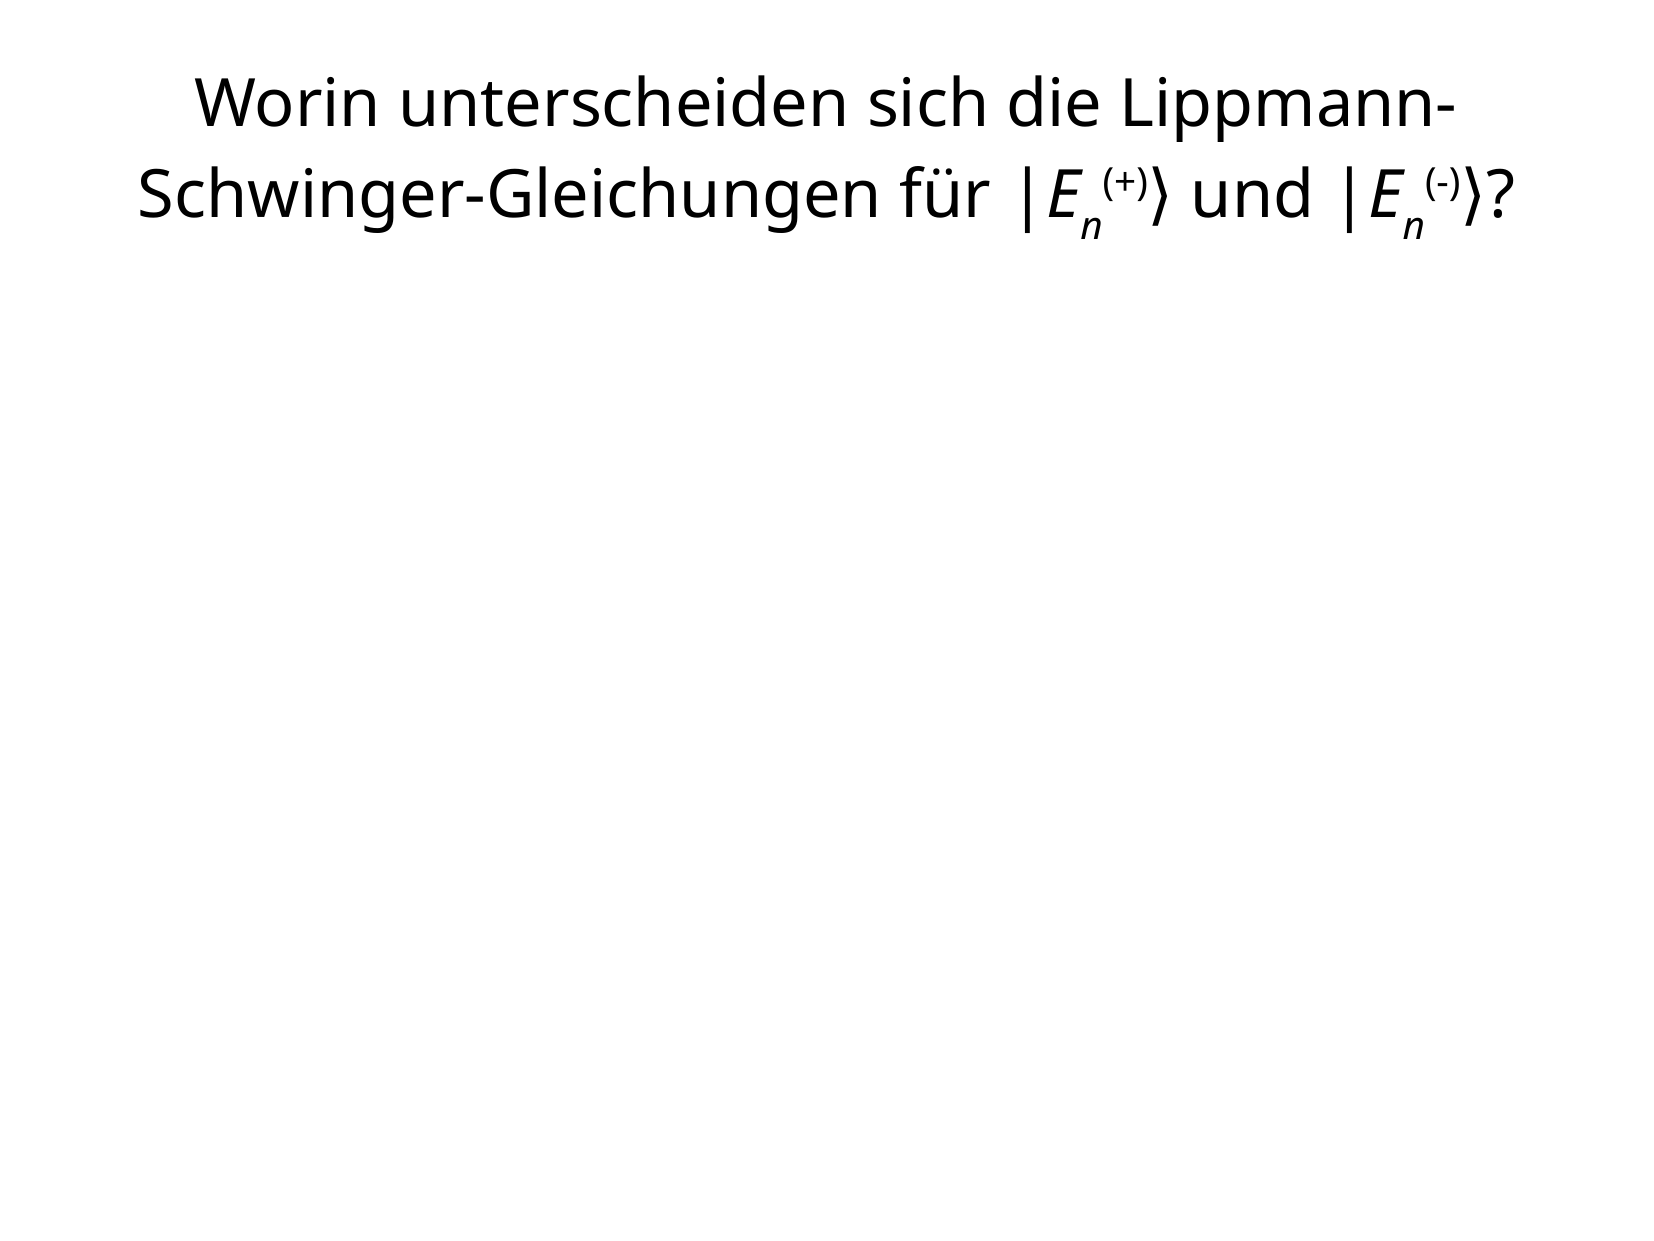

# Worin unterscheiden sich die Lippmann-Schwinger-Gleichungen für |En(+)⟩ und |En(-)⟩?